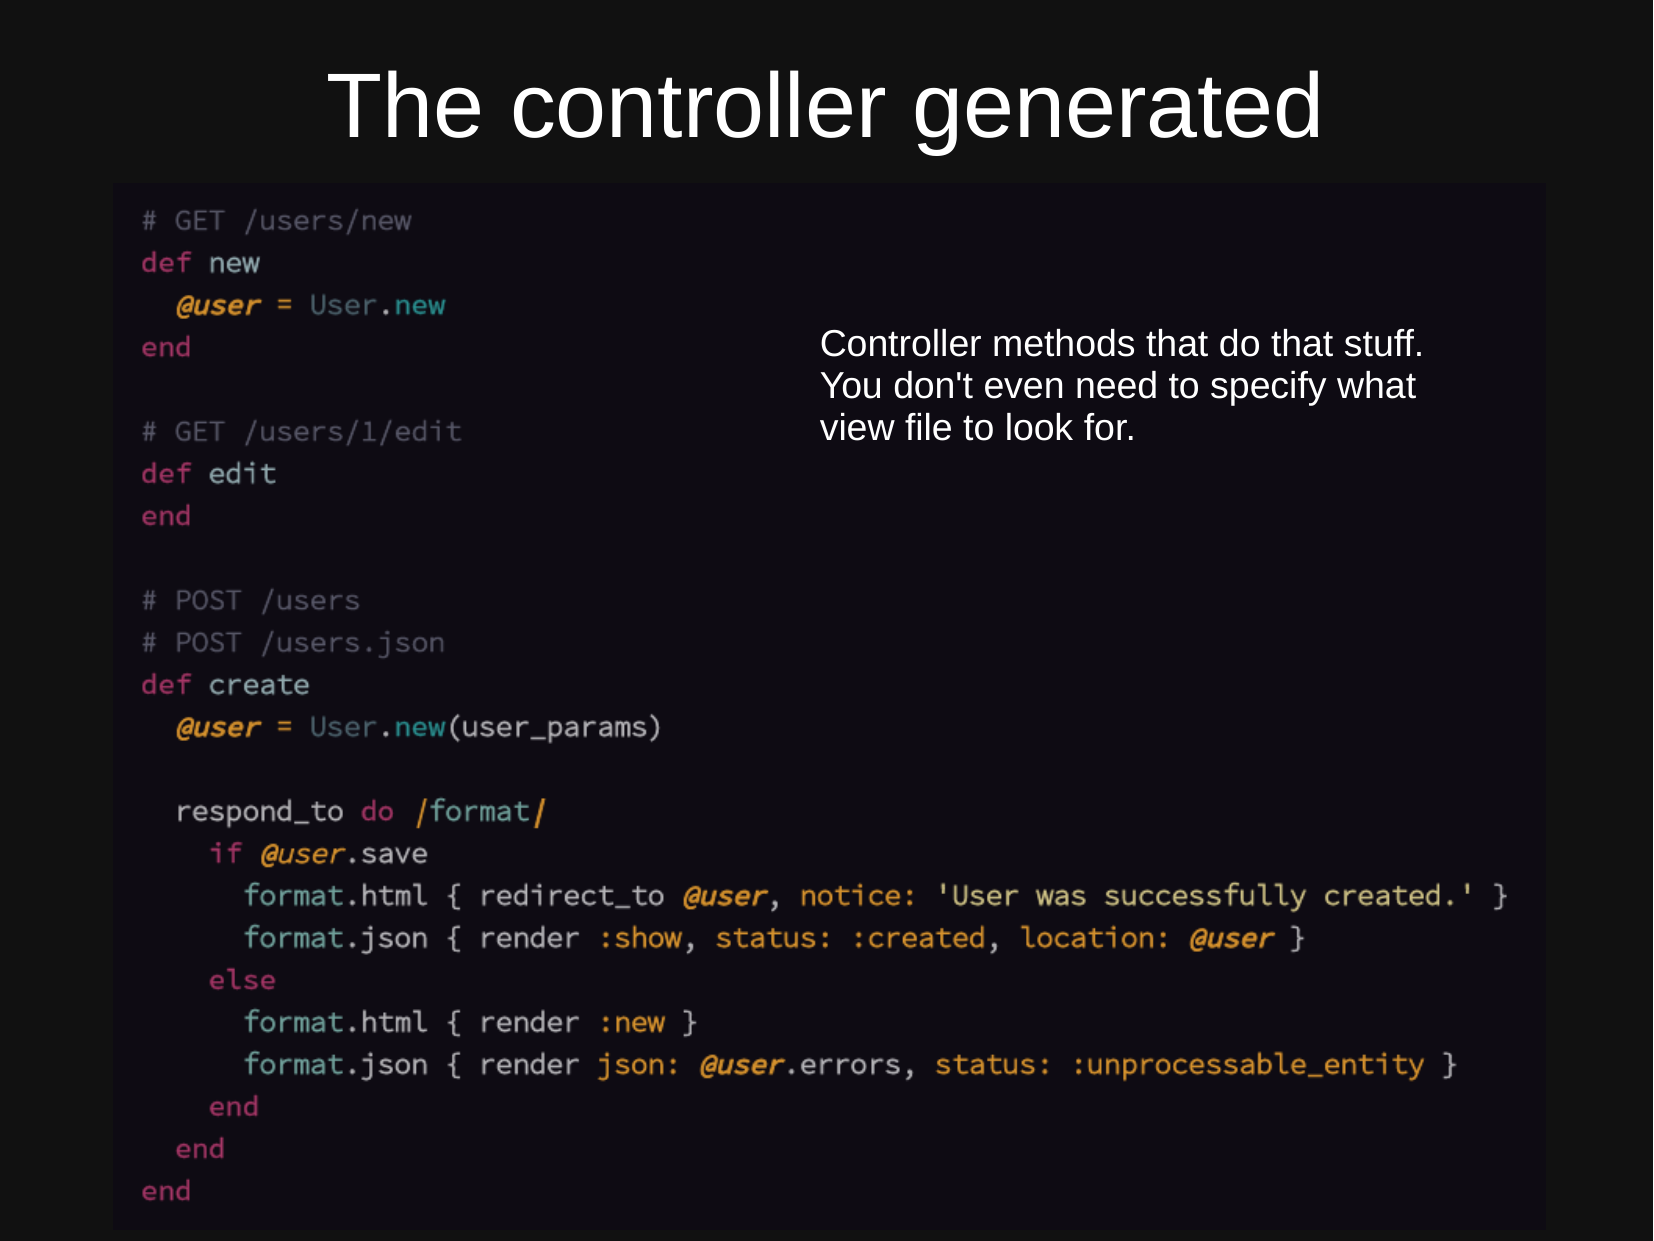

# The controller generated
Controller methods that do that stuff.
You don't even need to specify what
view file to look for.